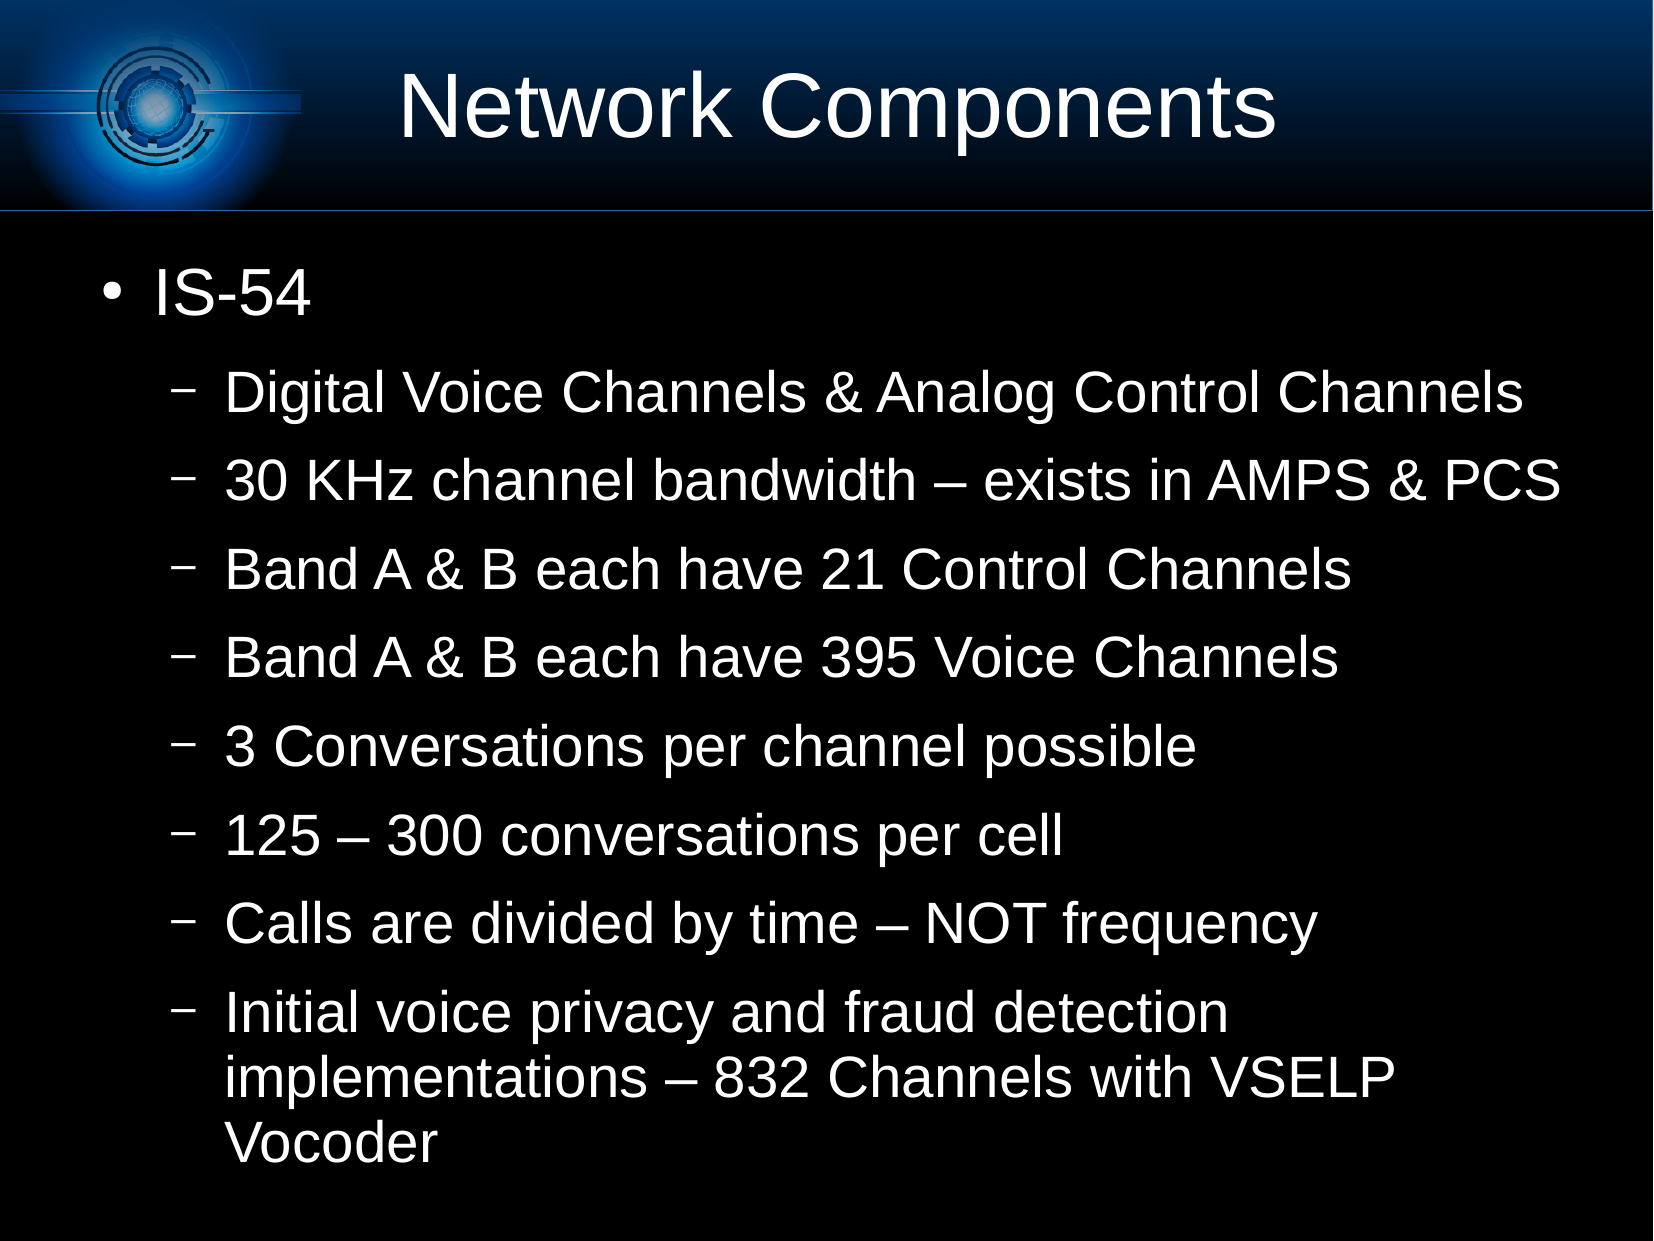

# Network Components
IS-54
Digital Voice Channels & Analog Control Channels
30 KHz channel bandwidth – exists in AMPS & PCS
Band A & B each have 21 Control Channels
Band A & B each have 395 Voice Channels
3 Conversations per channel possible
125 – 300 conversations per cell
Calls are divided by time – NOT frequency
Initial voice privacy and fraud detection implementations – 832 Channels with VSELP Vocoder